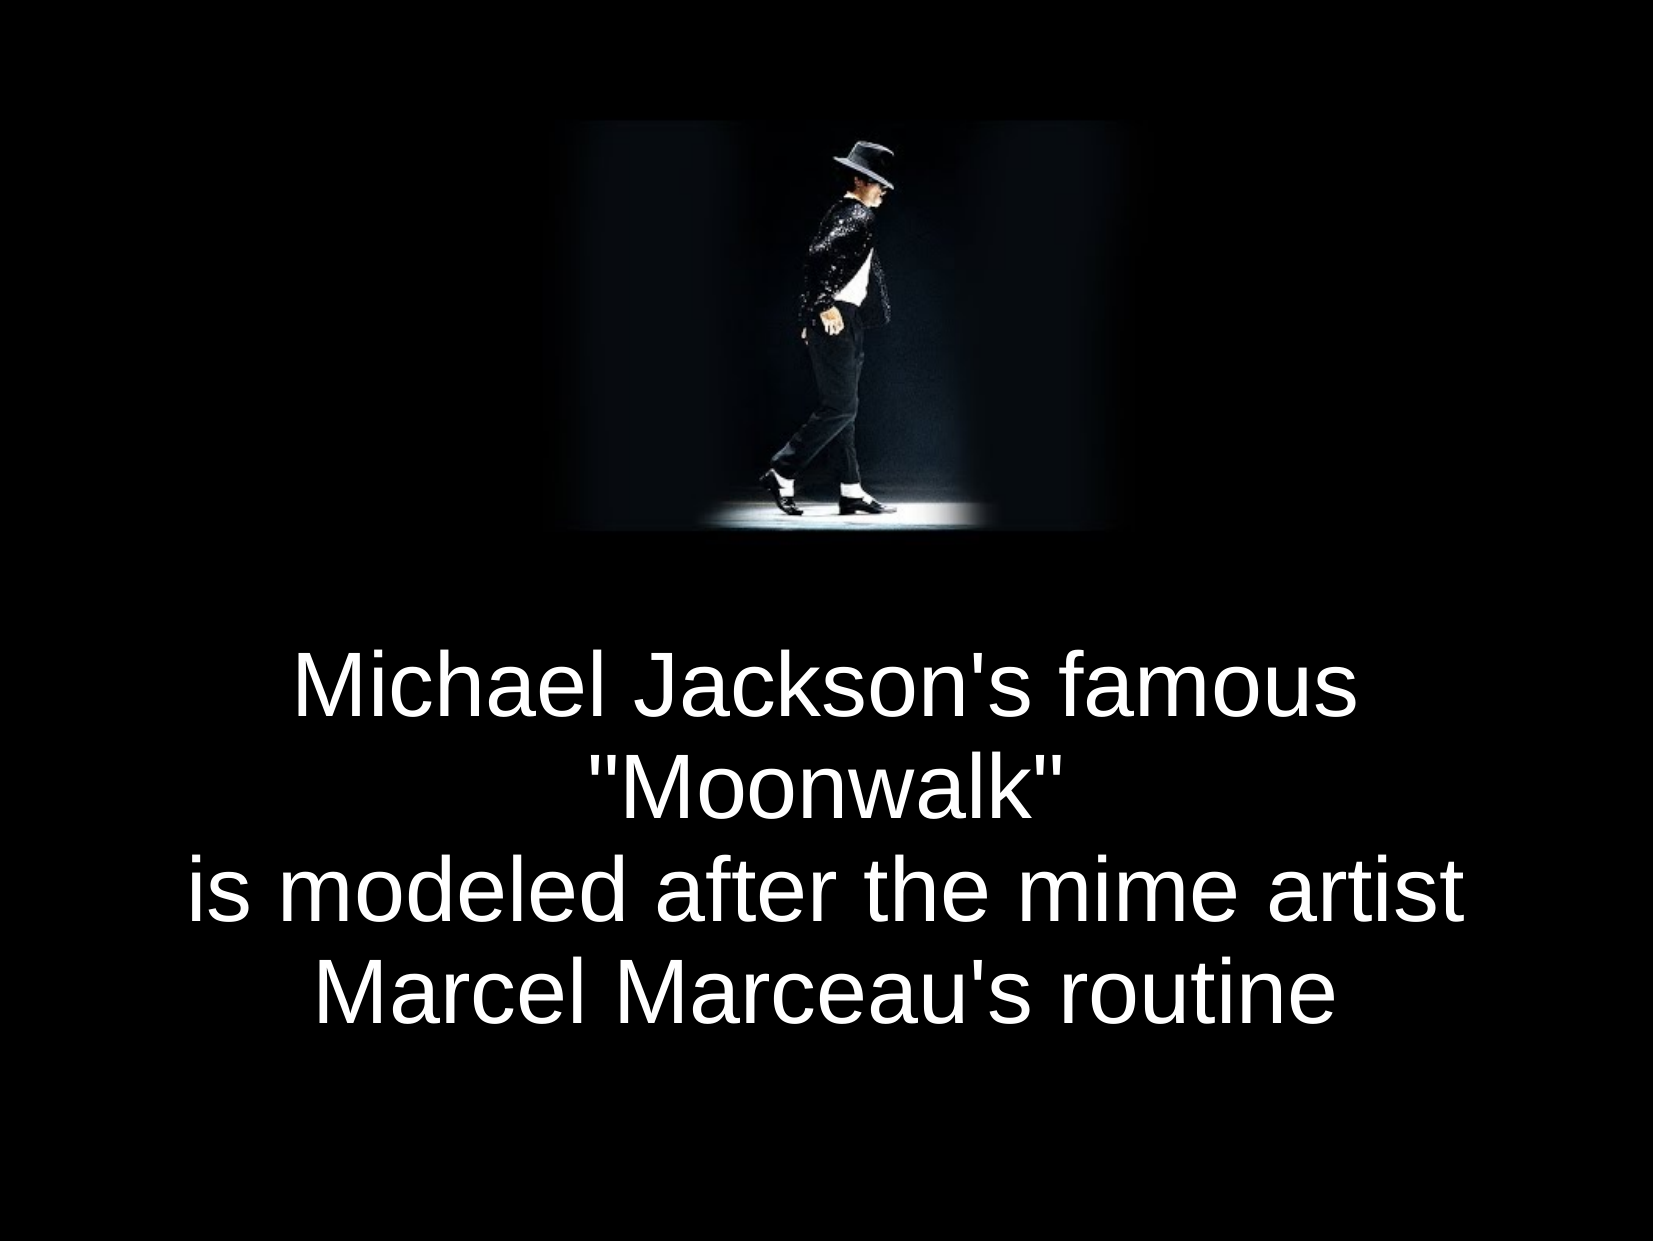

# Michael Jackson's famous "Moonwalk" is modeled after the mime artist Marcel Marceau's routine